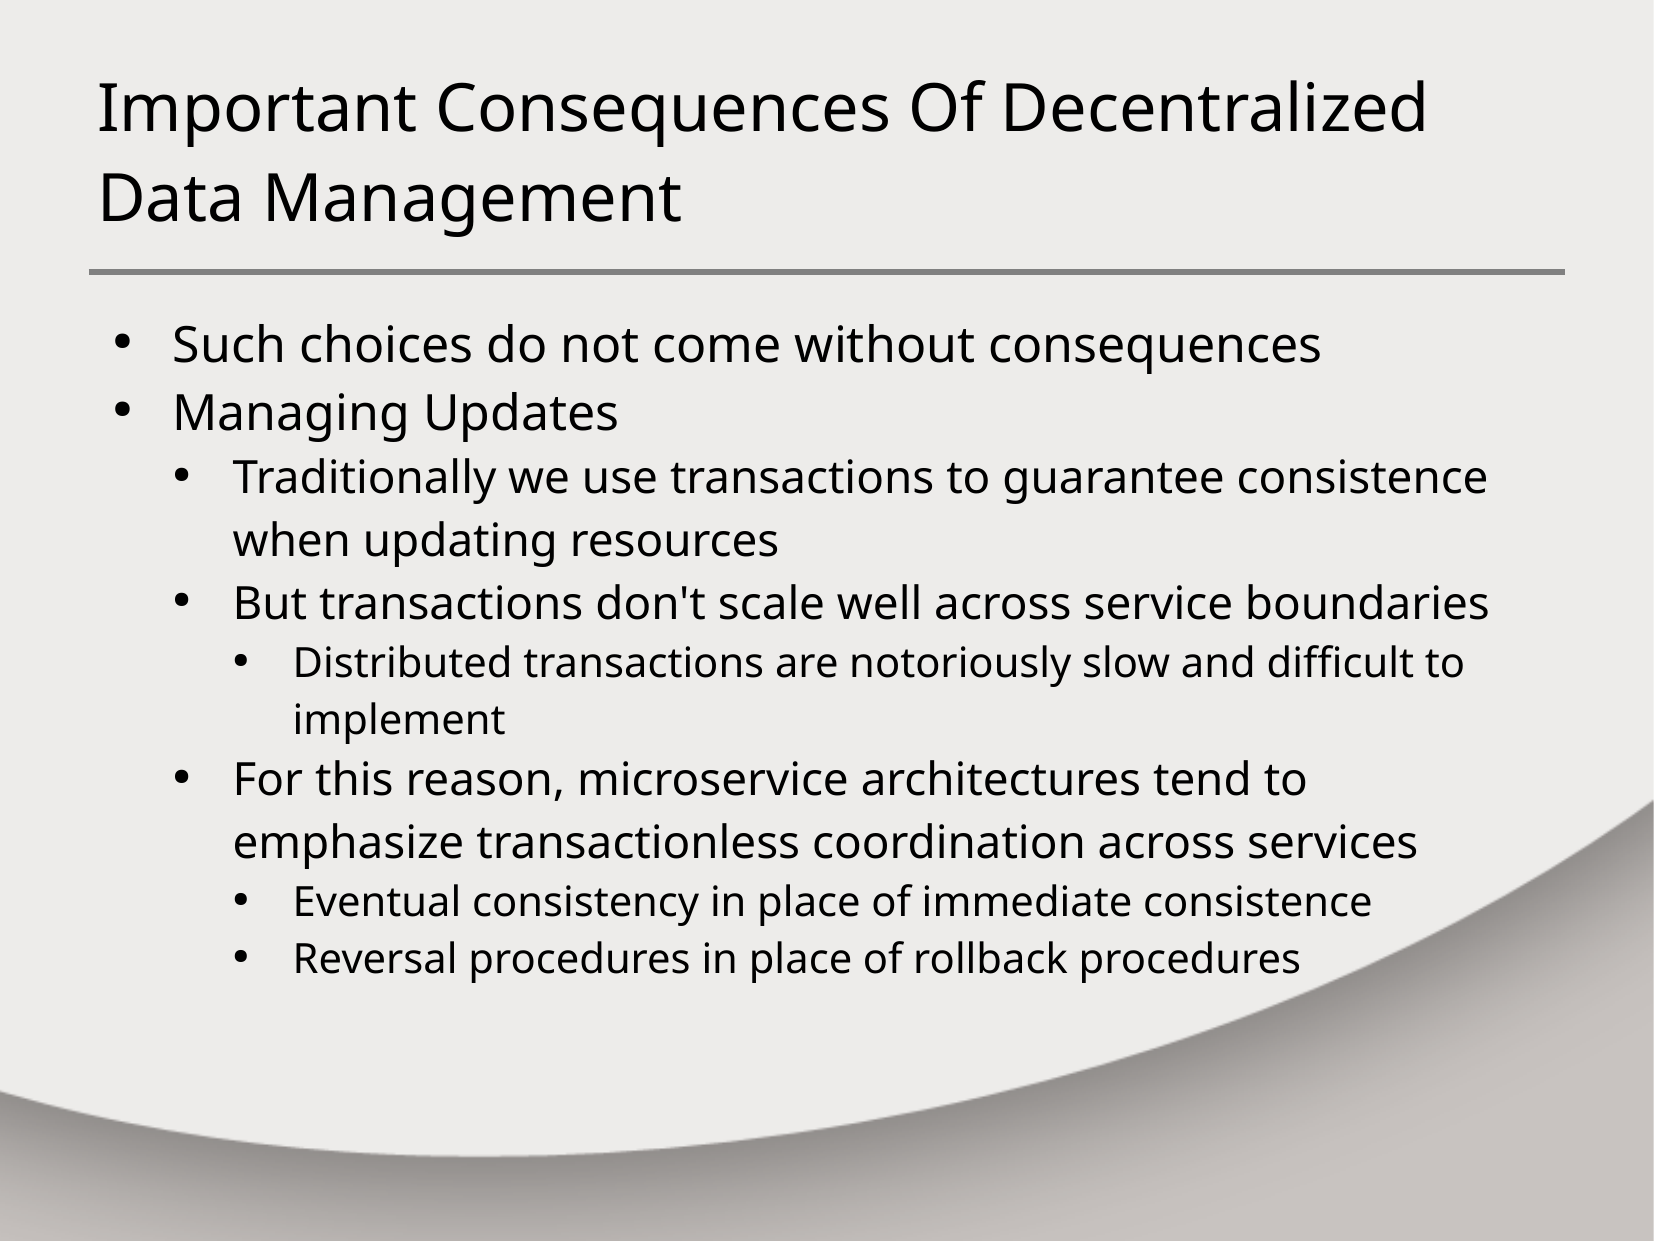

# Important Consequences Of Decentralized Data Management
Such choices do not come without consequences
Managing Updates
Traditionally we use transactions to guarantee consistence when updating resources
But transactions don't scale well across service boundaries
Distributed transactions are notoriously slow and difficult to implement
For this reason, microservice architectures tend to emphasize transactionless coordination across services
Eventual consistency in place of immediate consistence
Reversal procedures in place of rollback procedures